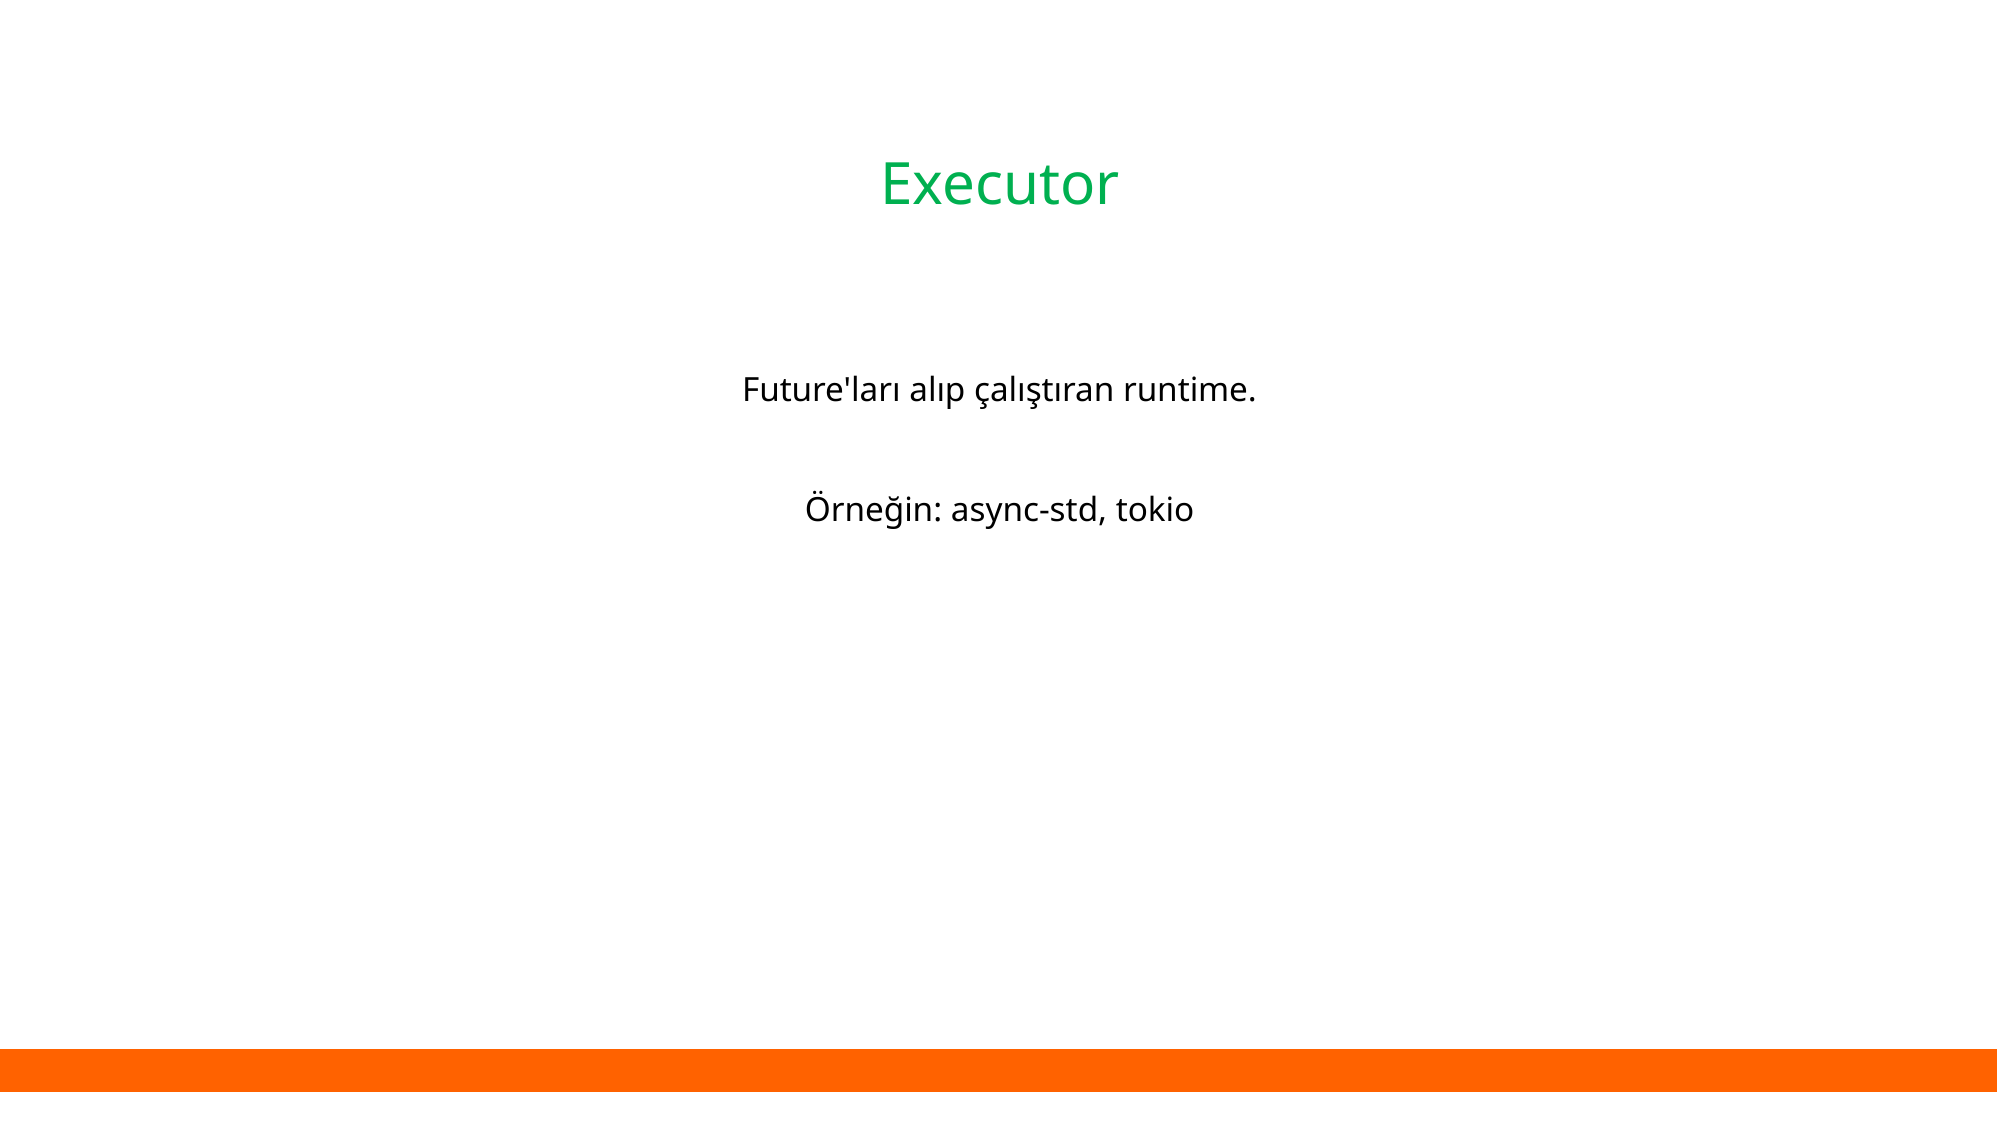

Executor
Future'ları alıp çalıştıran runtime.
Örneğin: async-std, tokio